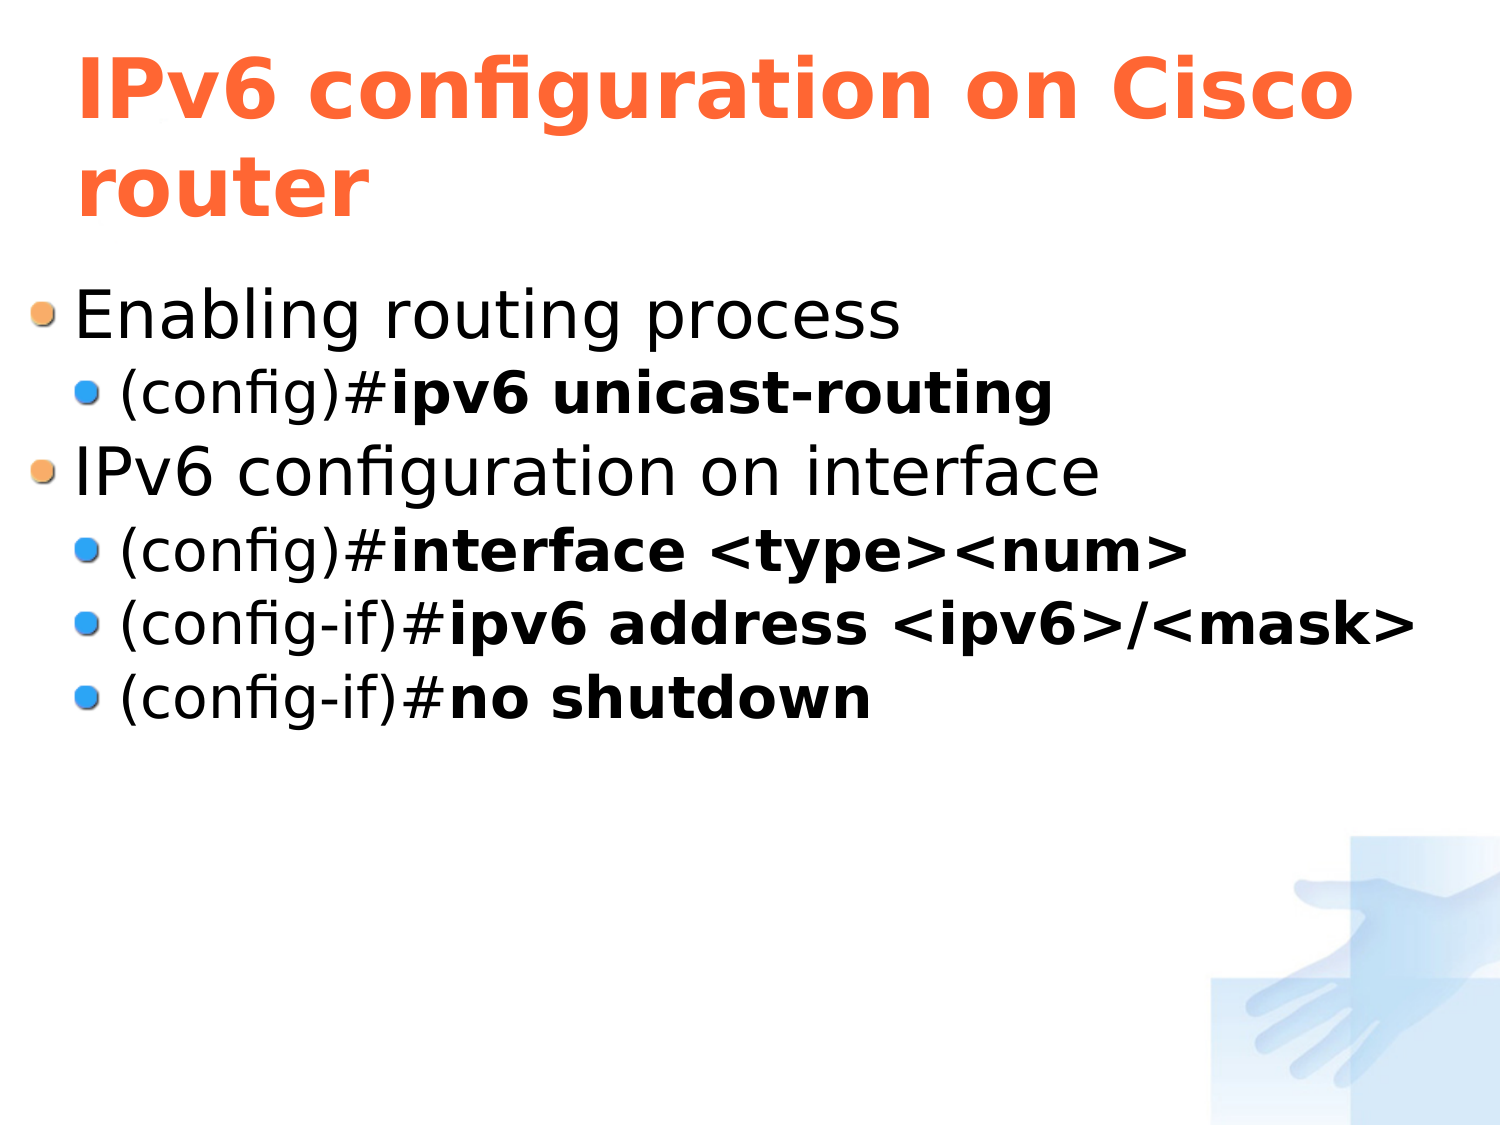

# IPv6 configuration on Cisco router
Enabling routing process
(config)#ipv6 unicast-routing
IPv6 configuration on interface
(config)#interface <type><num>
(config-if)#ipv6 address <ipv6>/<mask>
(config-if)#no shutdown